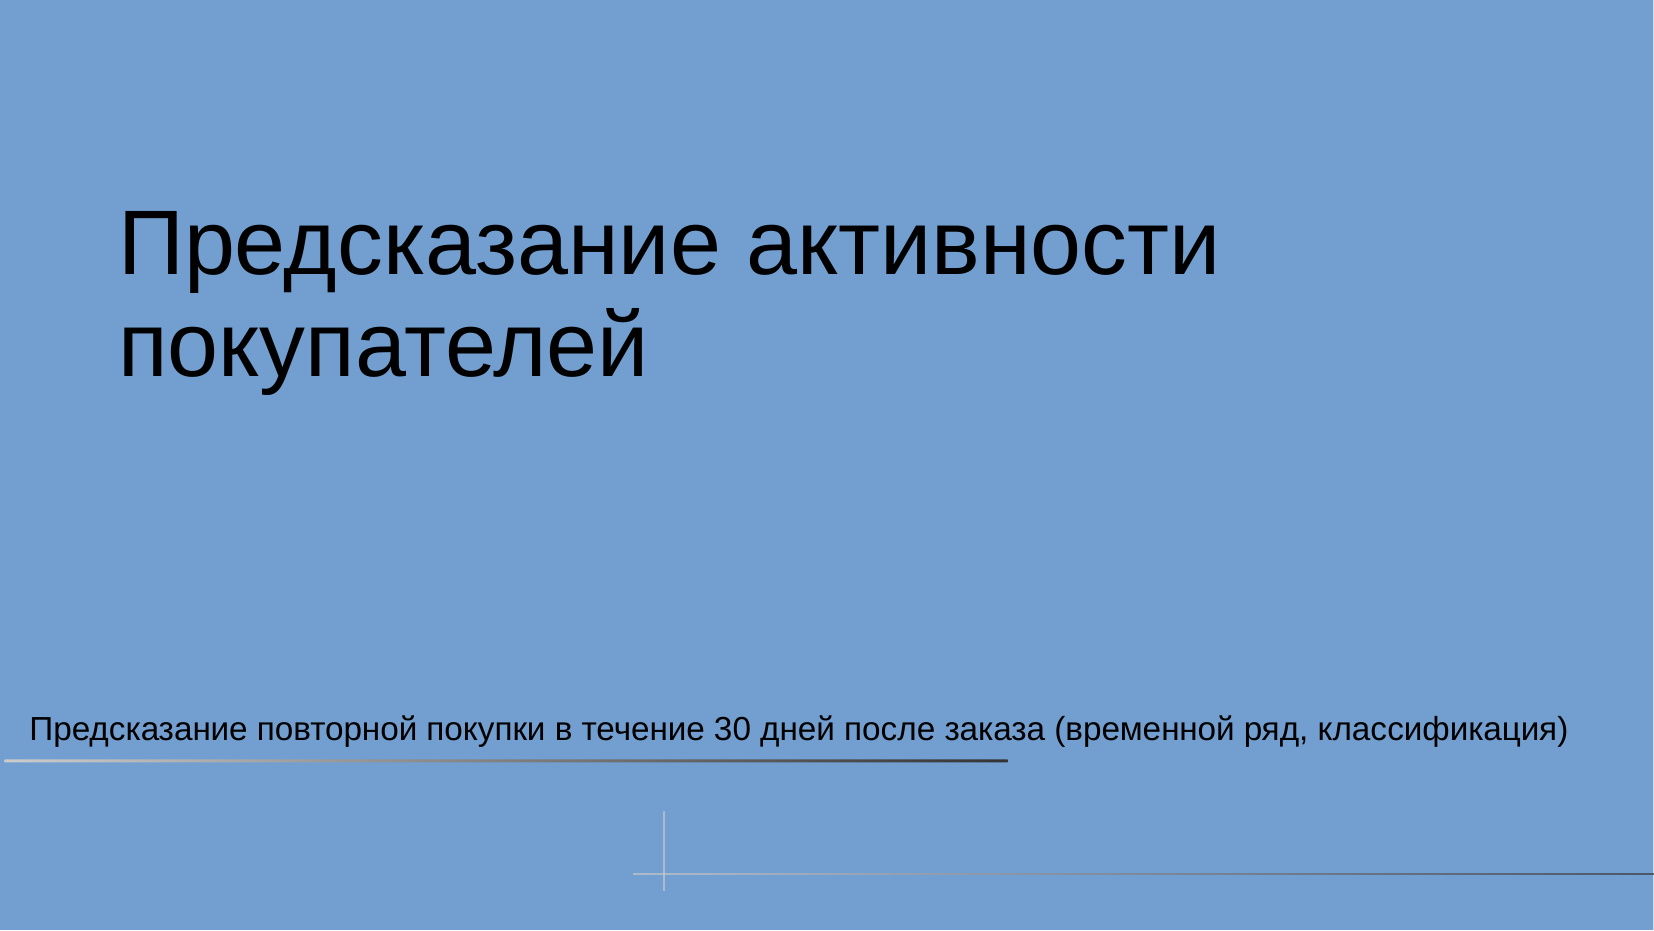

# Предсказание активности покупателей
Предсказание повторной покупки в течение 30 дней после заказа (временной ряд, классификация)